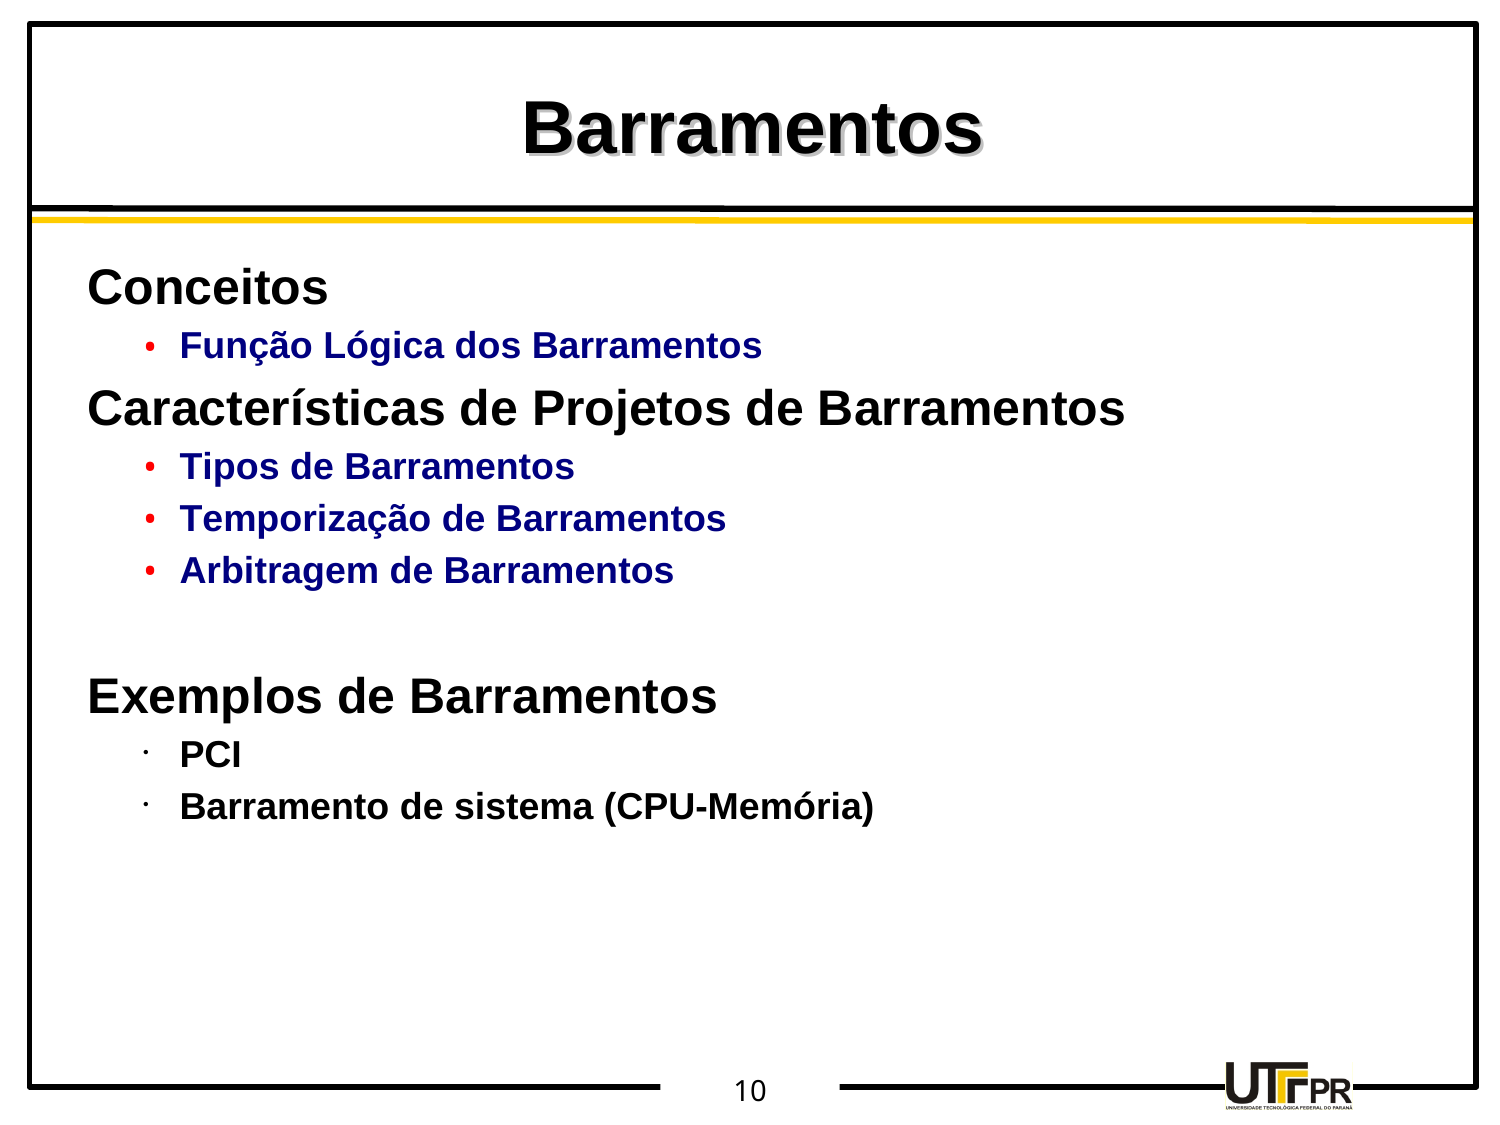

Barramentos
# Conceitos
Função Lógica dos Barramentos
Características de Projetos de Barramentos
Tipos de Barramentos
Temporização de Barramentos
Arbitragem de Barramentos
Exemplos de Barramentos
PCI
Barramento de sistema (CPU-Memória)